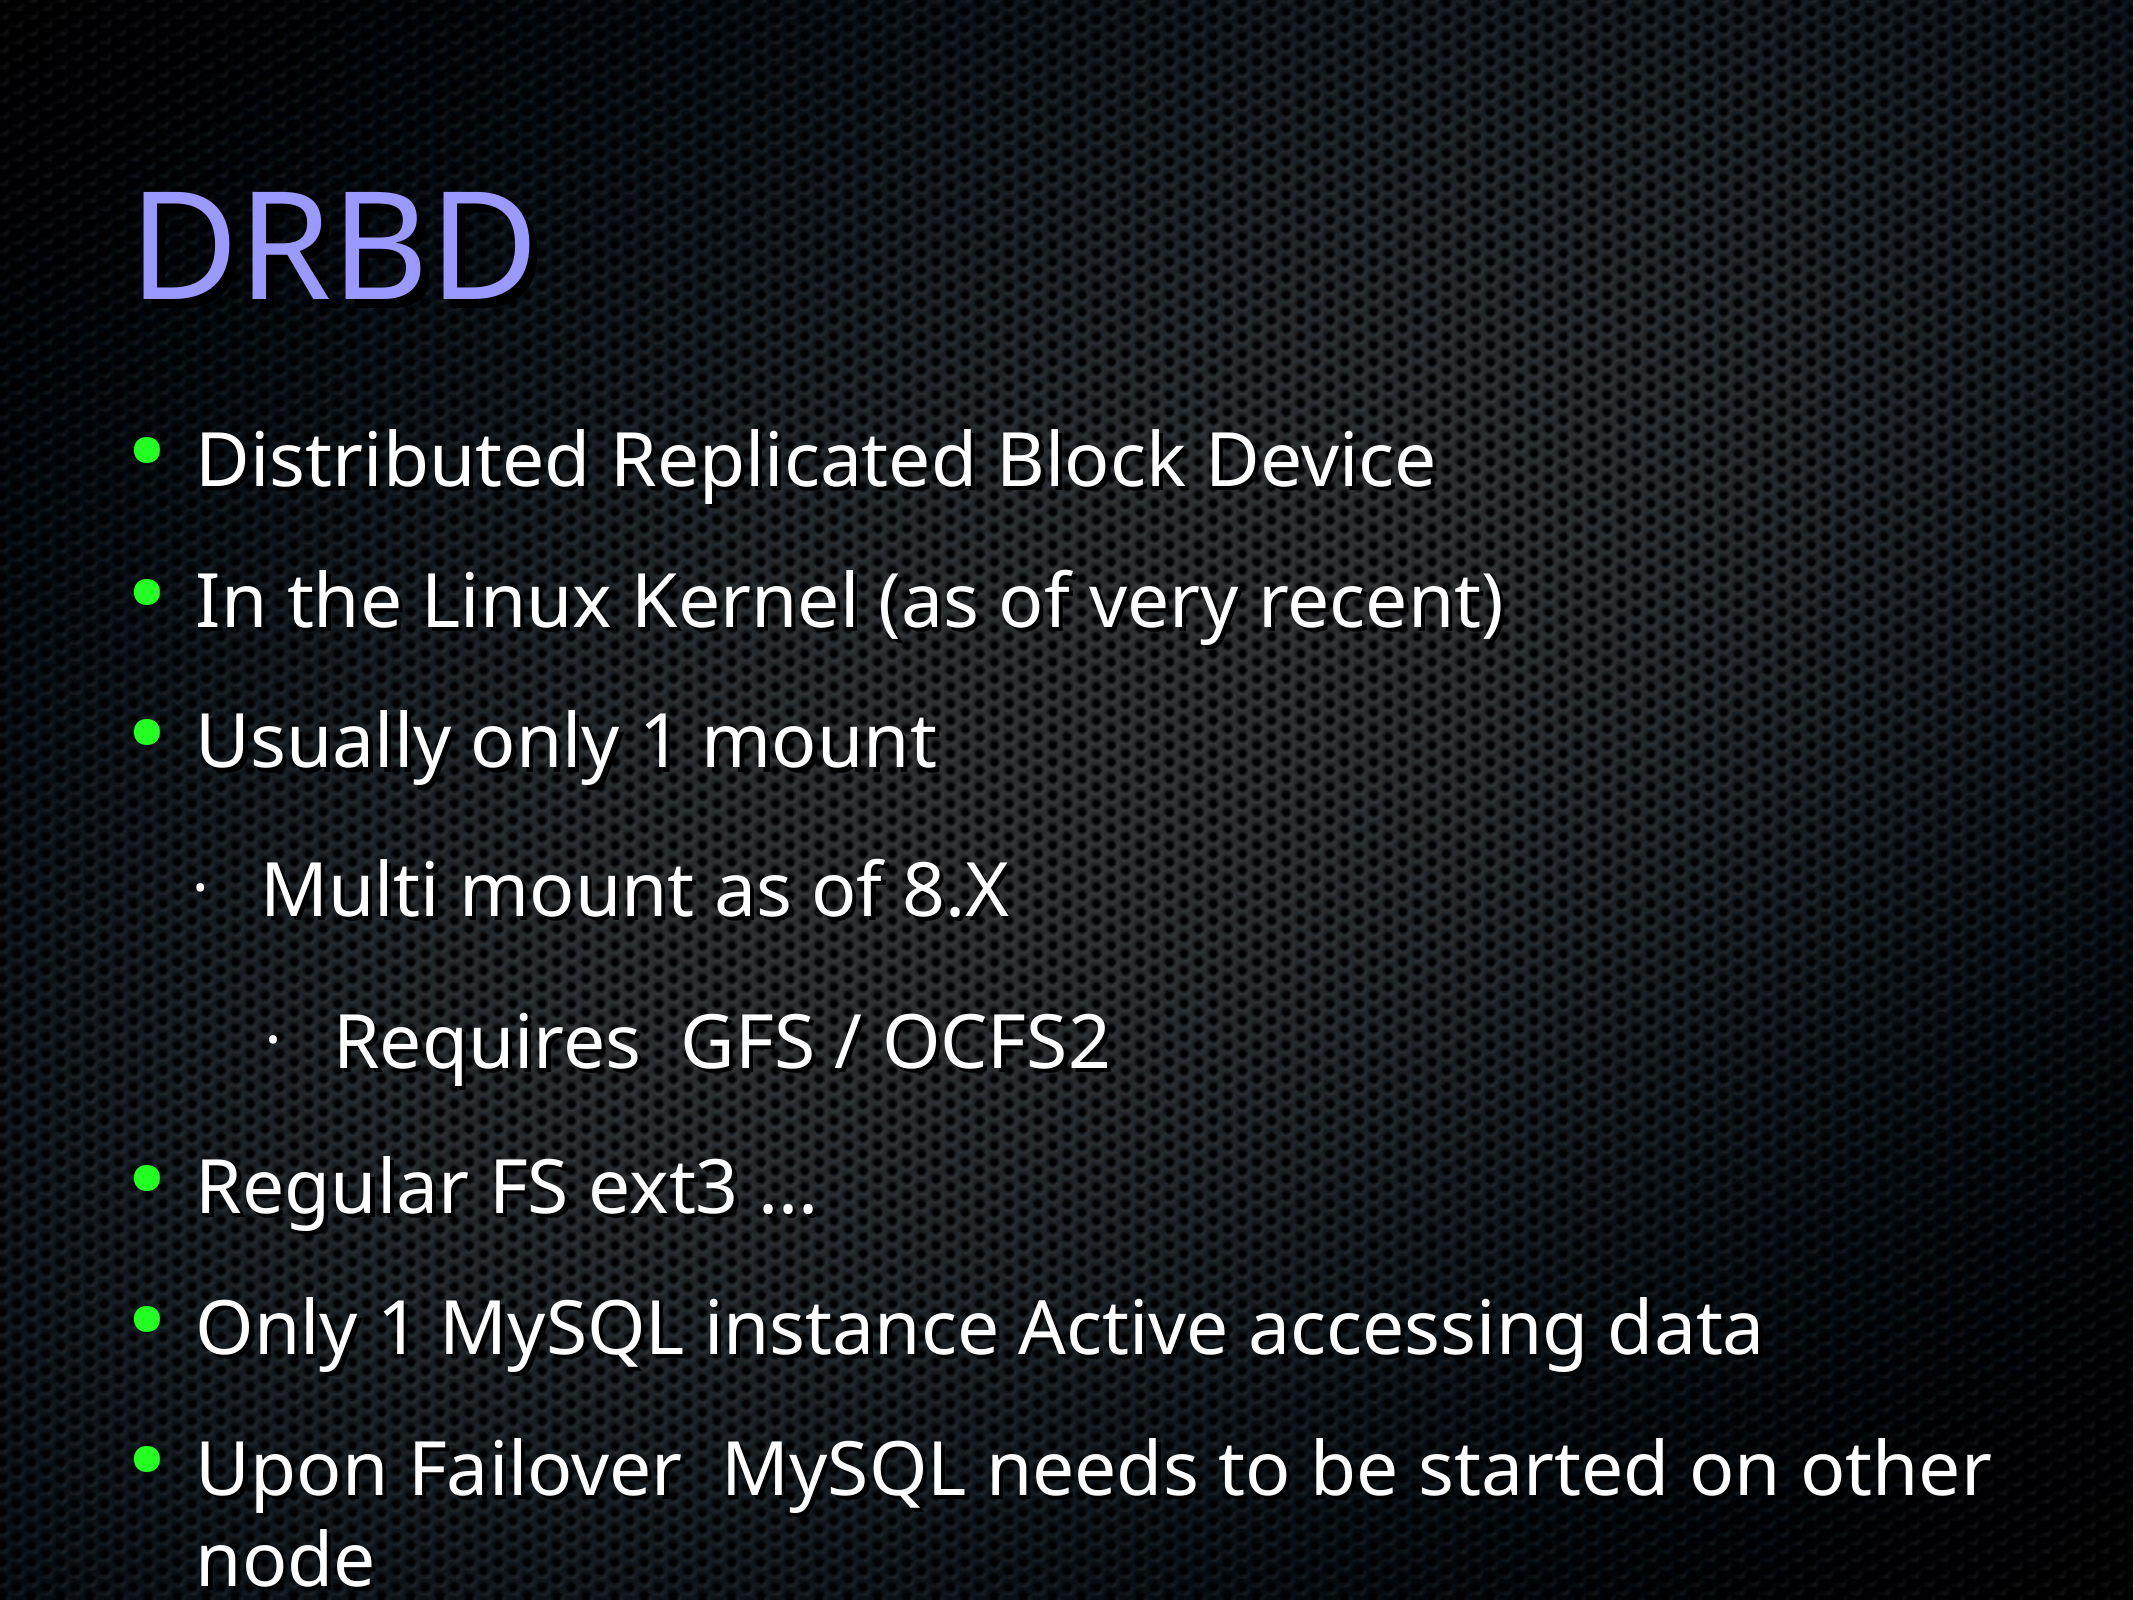

# DRBD
Distributed Replicated Block Device
In the Linux Kernel (as of very recent)
Usually only 1 mount
Multi mount as of 8.X
Requires GFS / OCFS2
Regular FS ext3 ...
Only 1 MySQL instance Active accessing data
Upon Failover MySQL needs to be started on other node